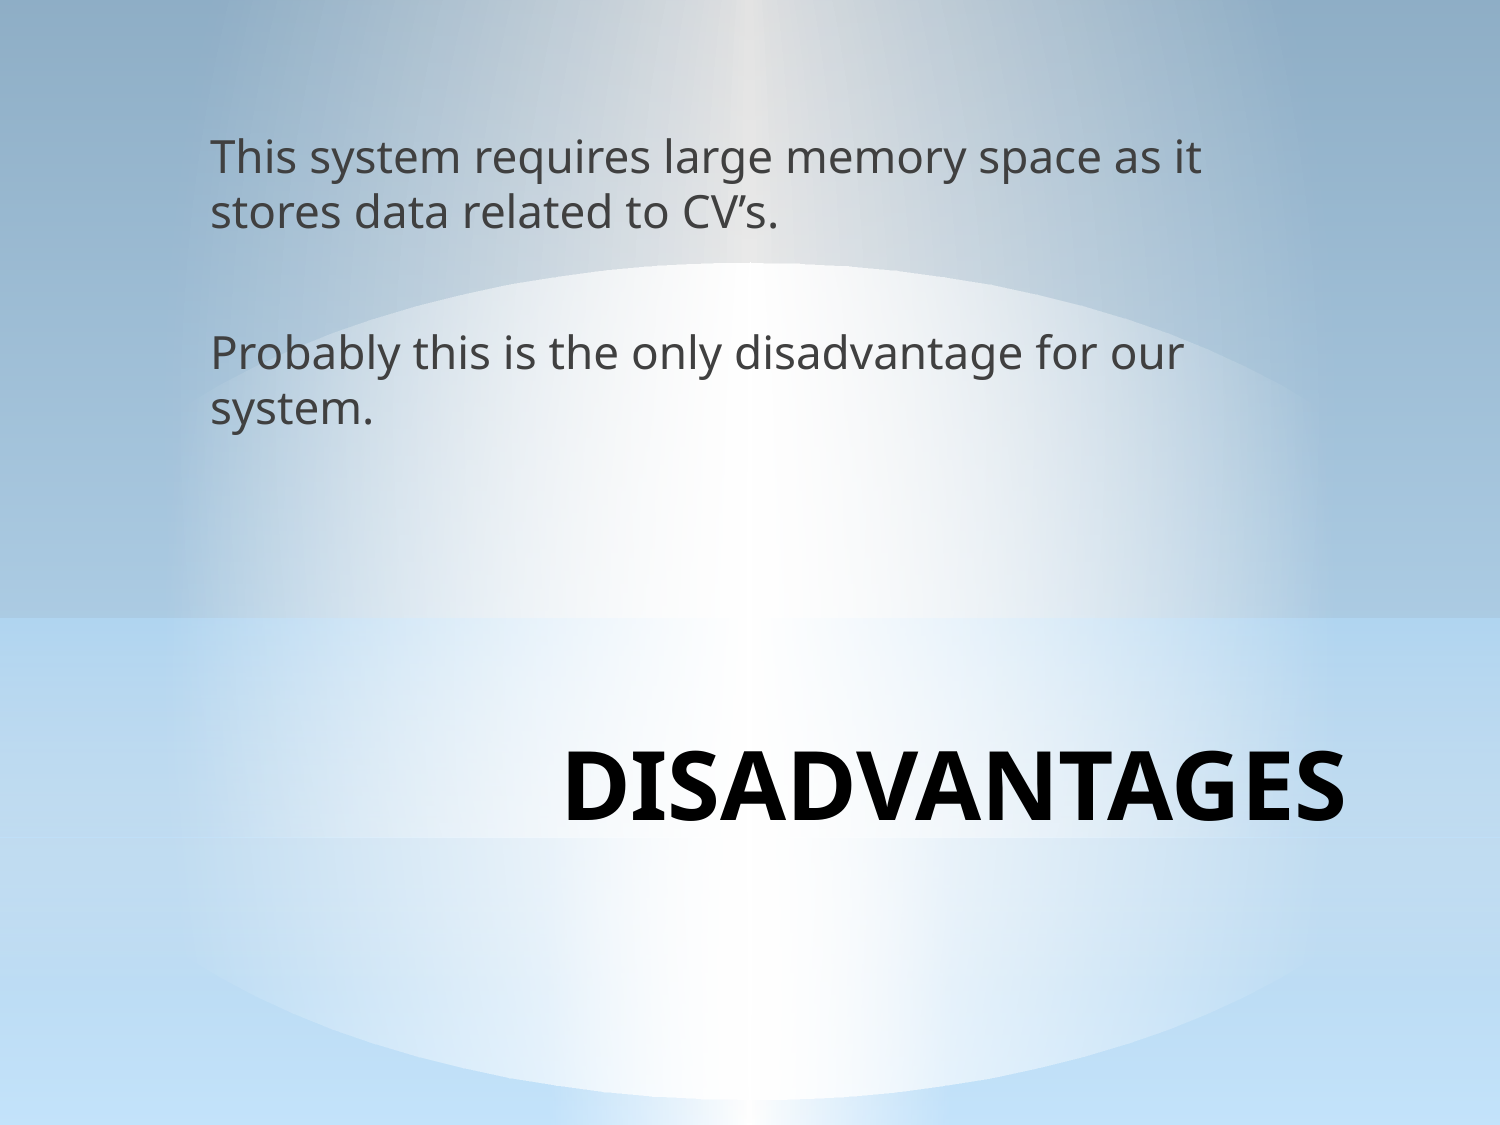

This system requires large memory space as it stores data related to CV’s.
Probably this is the only disadvantage for our system.
# DISADVANTAGES